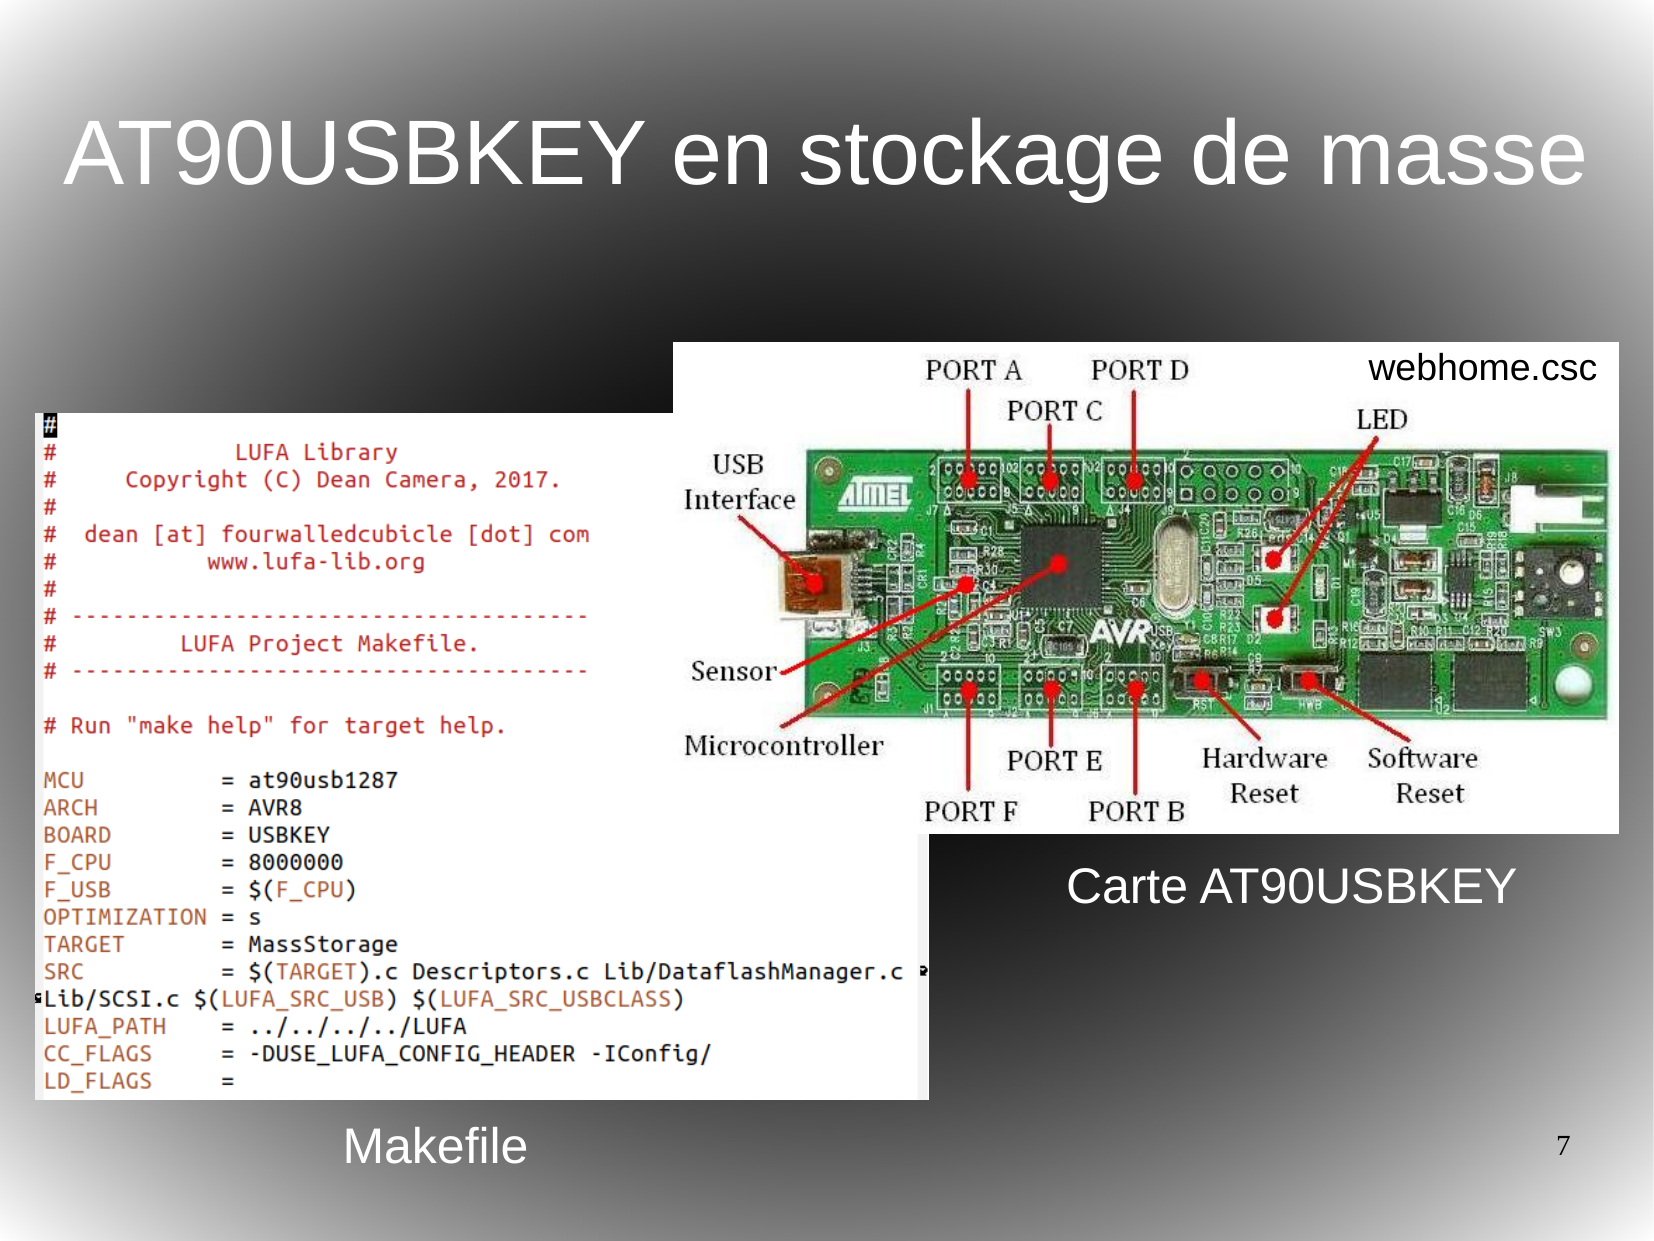

# AT90USBKEY en stockage de masse
webhome.csc
Carte AT90USBKEY
Makefile
7